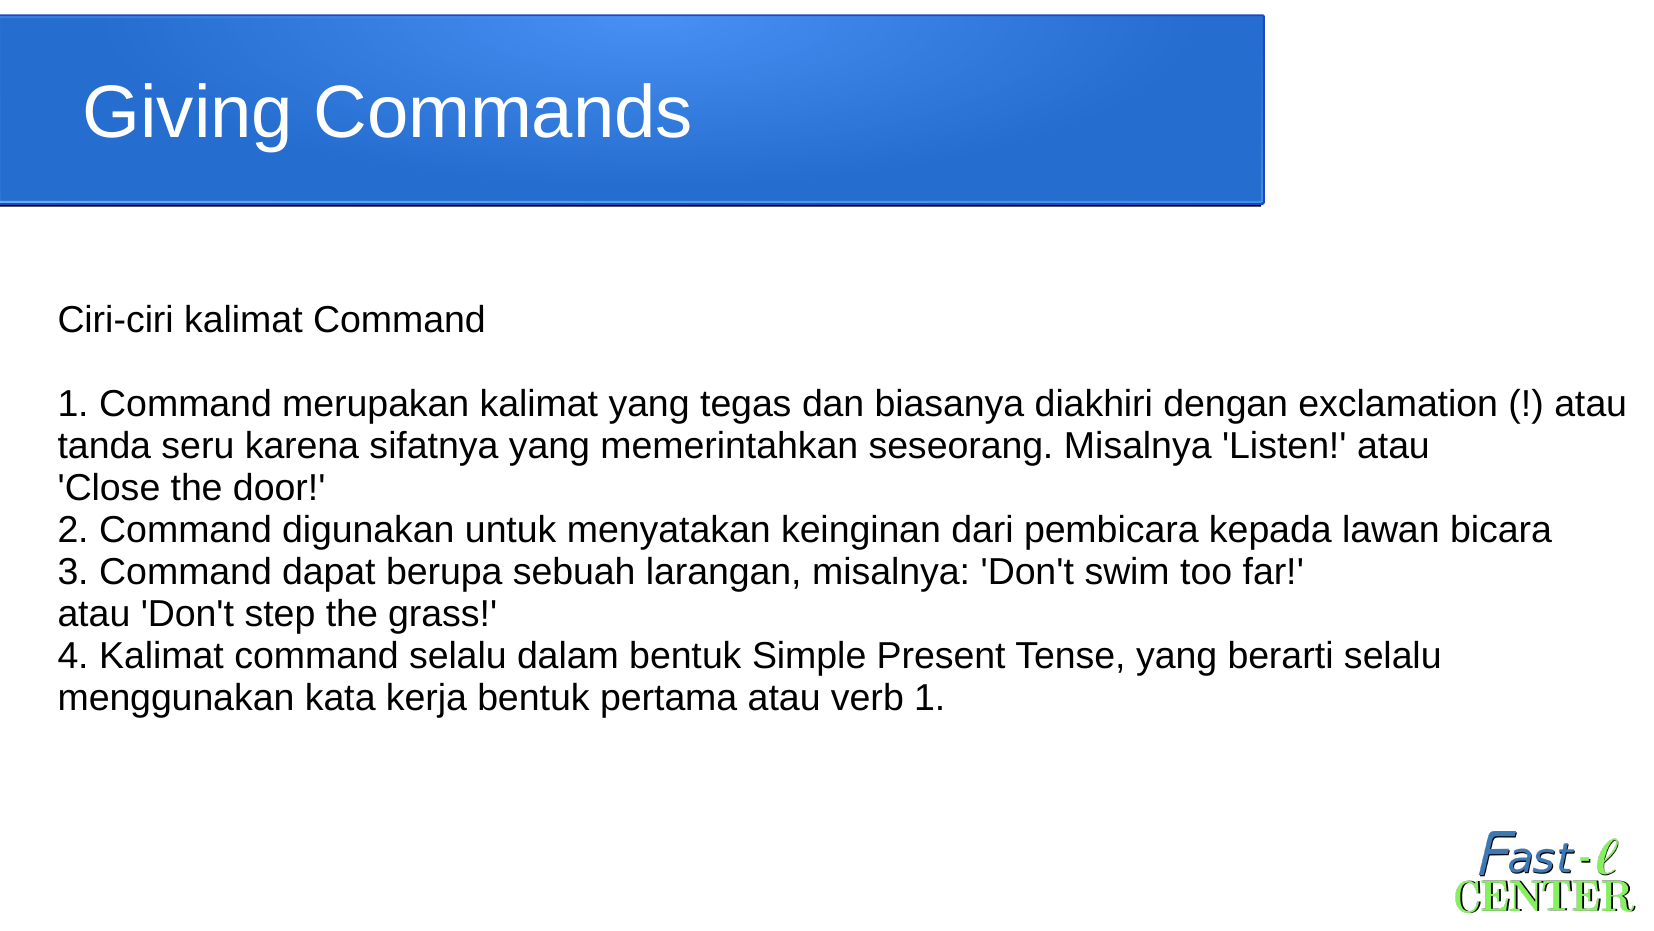

# Giving Commands
Ciri-ciri kalimat Command
1. Command merupakan kalimat yang tegas dan biasanya diakhiri dengan exclamation (!) atau
tanda seru karena sifatnya yang memerintahkan seseorang. Misalnya 'Listen!' atau
'Close the door!'
2. Command digunakan untuk menyatakan keinginan dari pembicara kepada lawan bicara
3. Command dapat berupa sebuah larangan, misalnya: 'Don't swim too far!'
atau 'Don't step the grass!'
4. Kalimat command selalu dalam bentuk Simple Present Tense, yang berarti selalu
menggunakan kata kerja bentuk pertama atau verb 1.